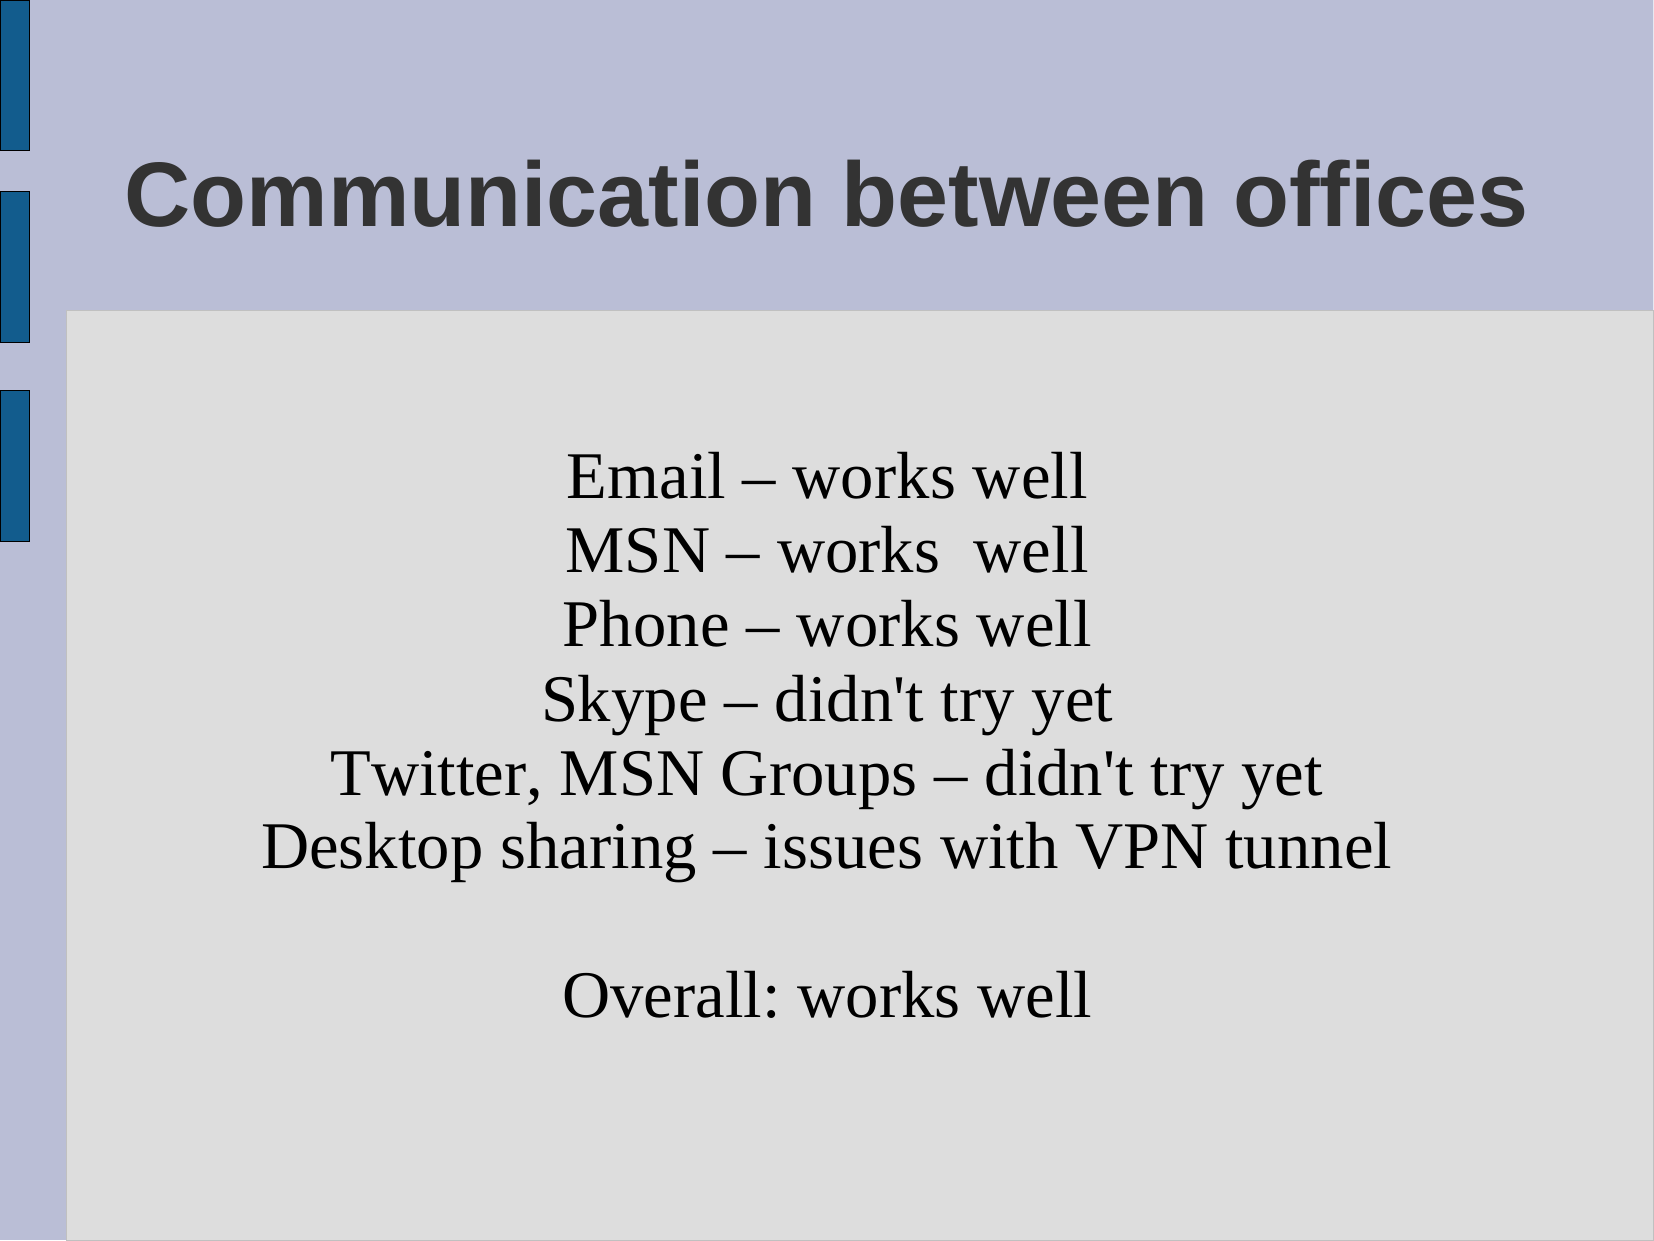

# Communication between offices
Email – works well
MSN – works well
Phone – works well
Skype – didn't try yet
Twitter, MSN Groups – didn't try yet
Desktop sharing – issues with VPN tunnel
Overall: works well